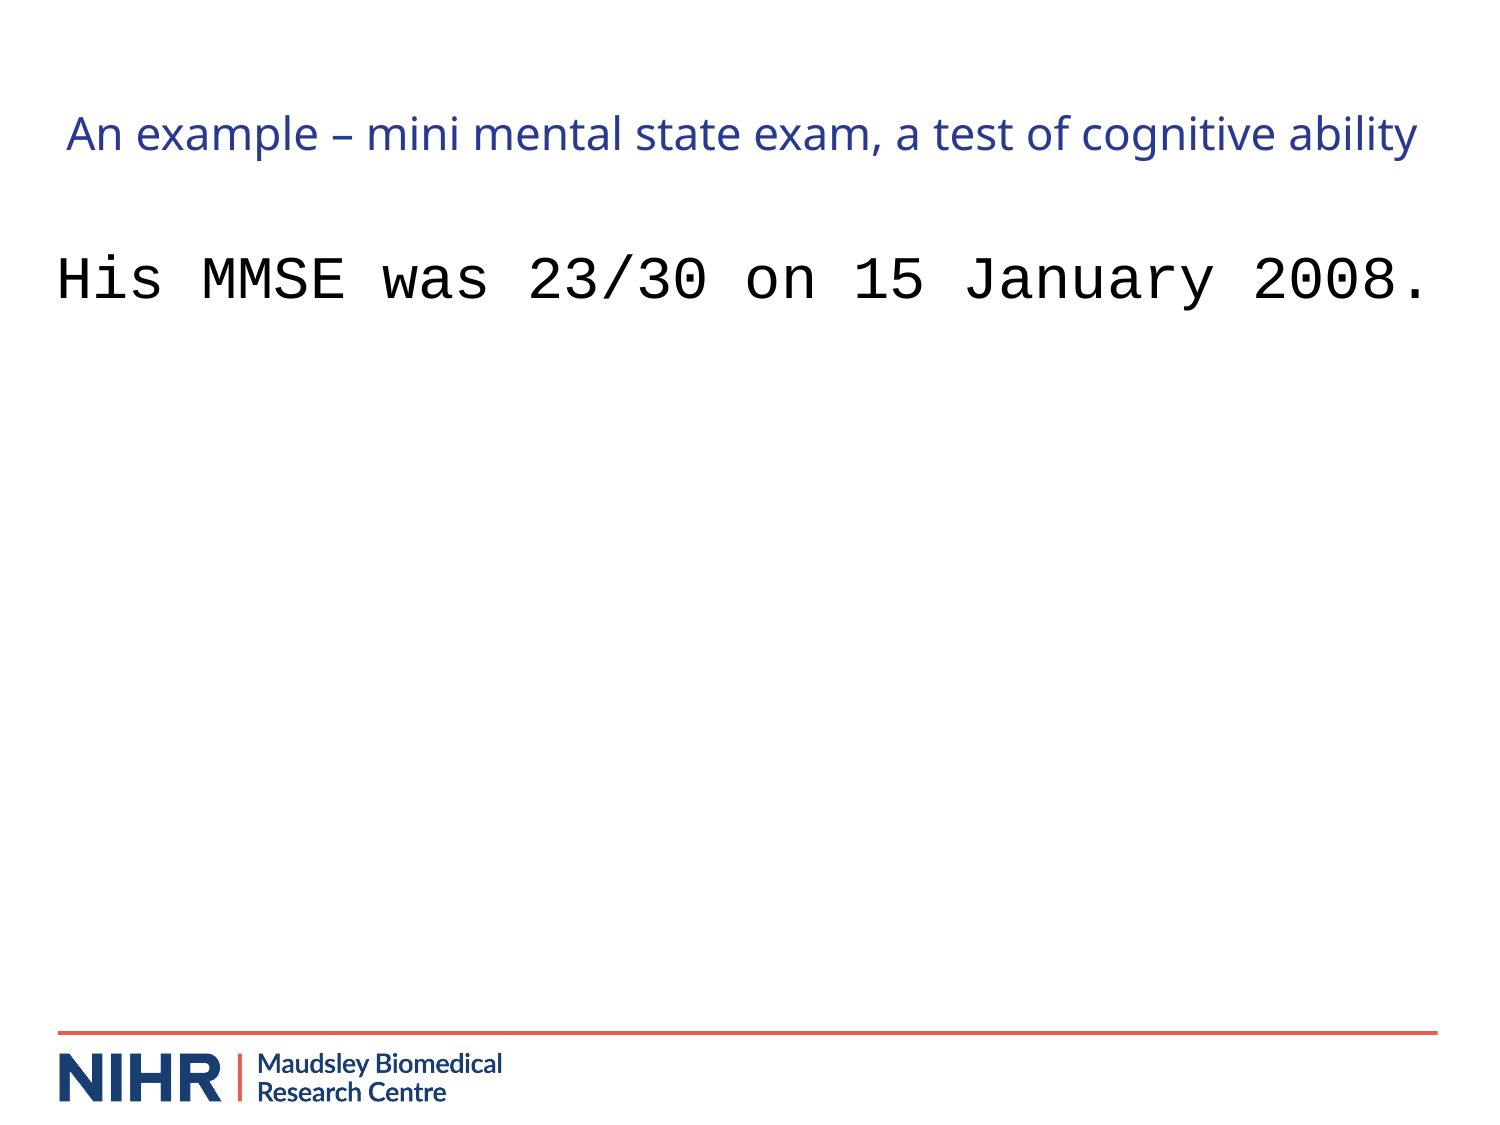

# An example – mini mental state exam, a test of cognitive ability
His MMSE was 23/30 on 15 January 2008.